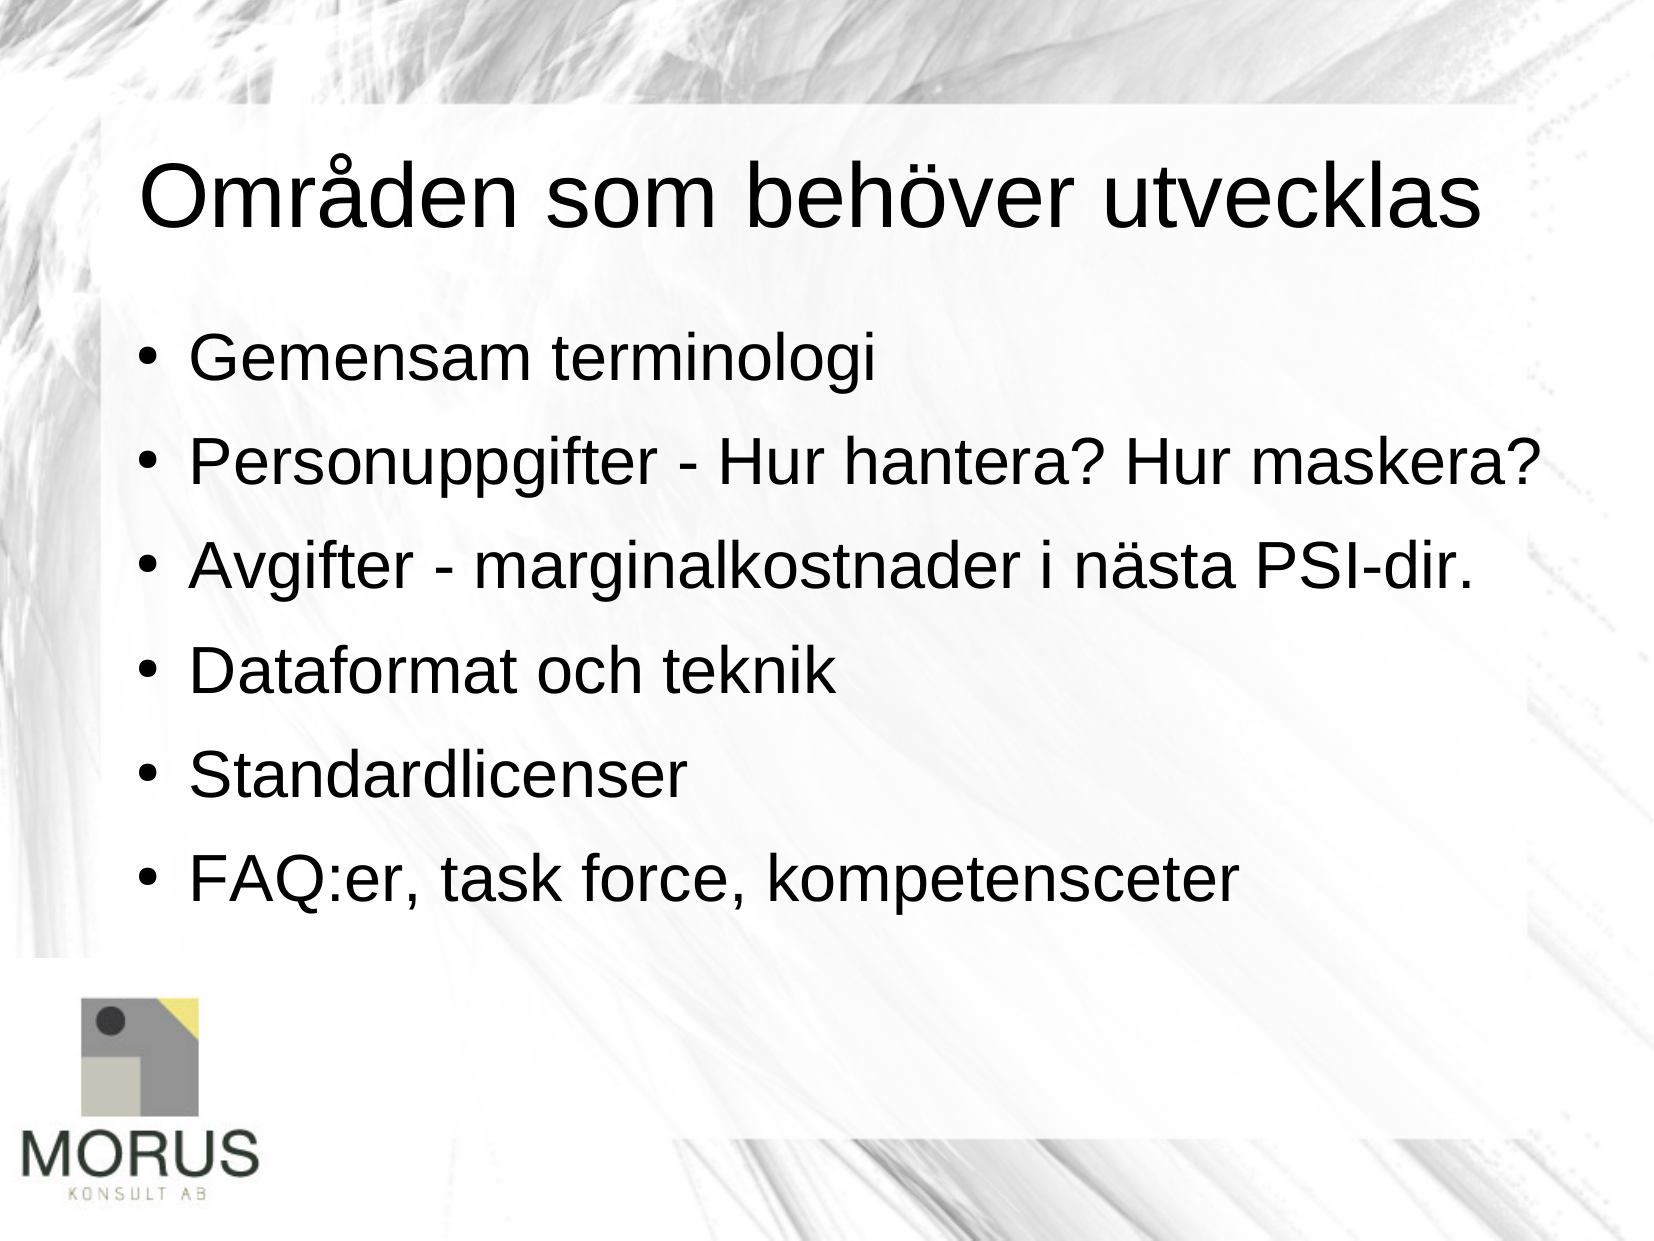

# Områden som behöver utvecklas
Gemensam terminologi
Personuppgifter - Hur hantera? Hur maskera?
Avgifter - marginalkostnader i nästa PSI-dir.
Dataformat och teknik
Standardlicenser
FAQ:er, task force, kompetensceter